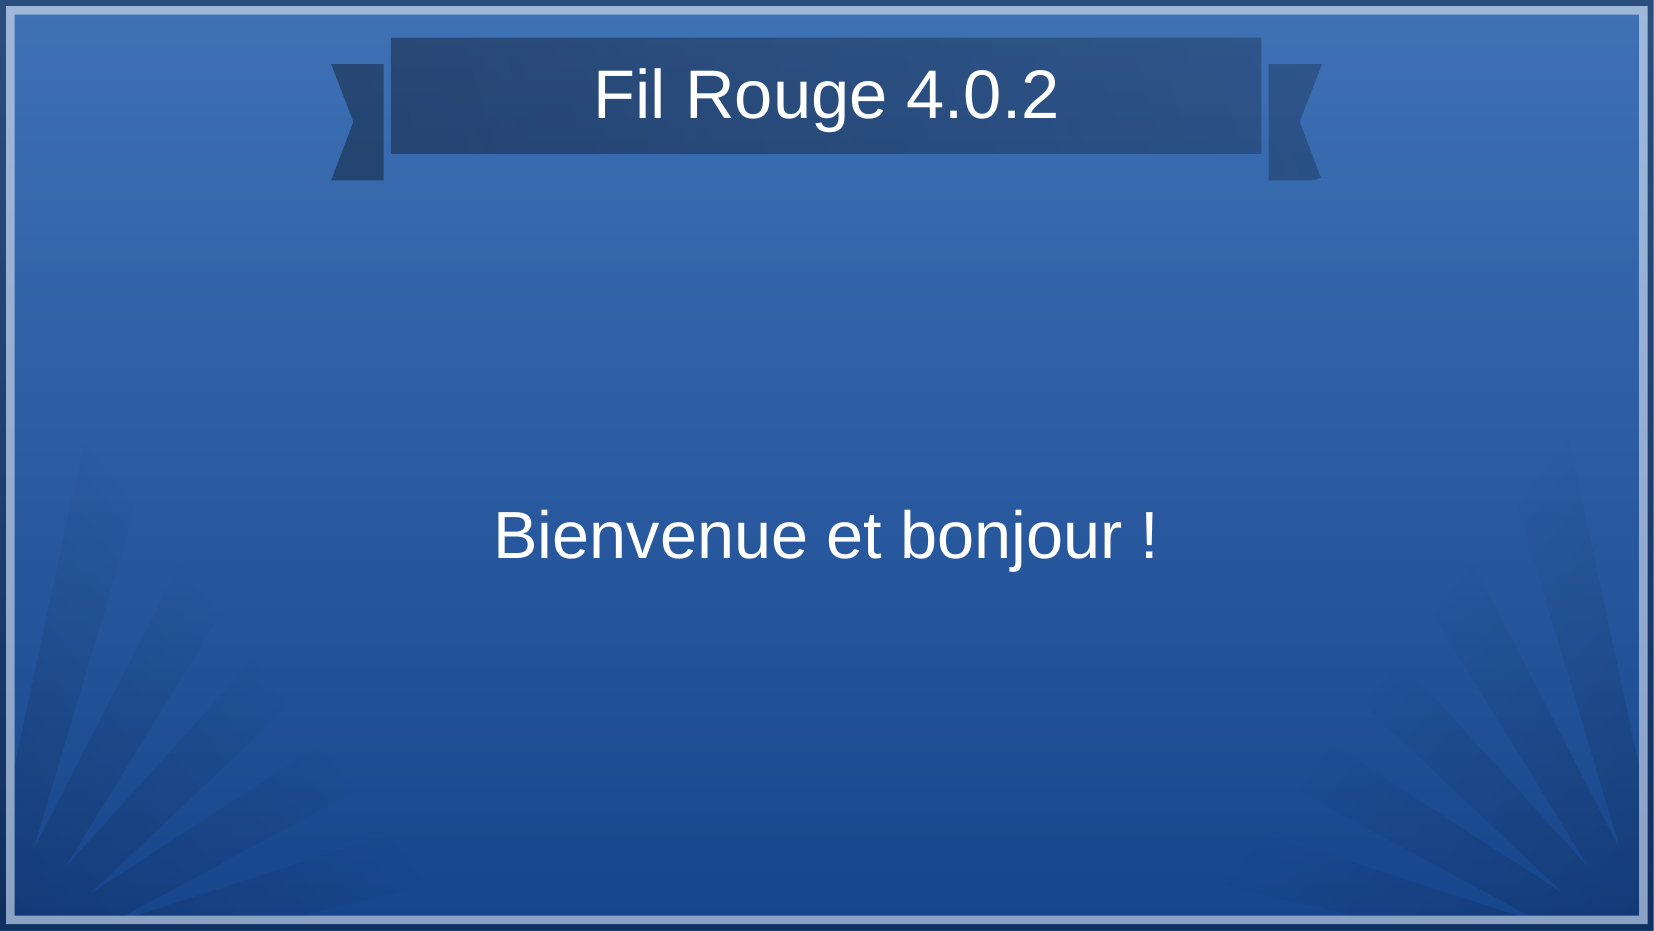

# Fil Rouge 4.0.2
Bienvenue et bonjour !